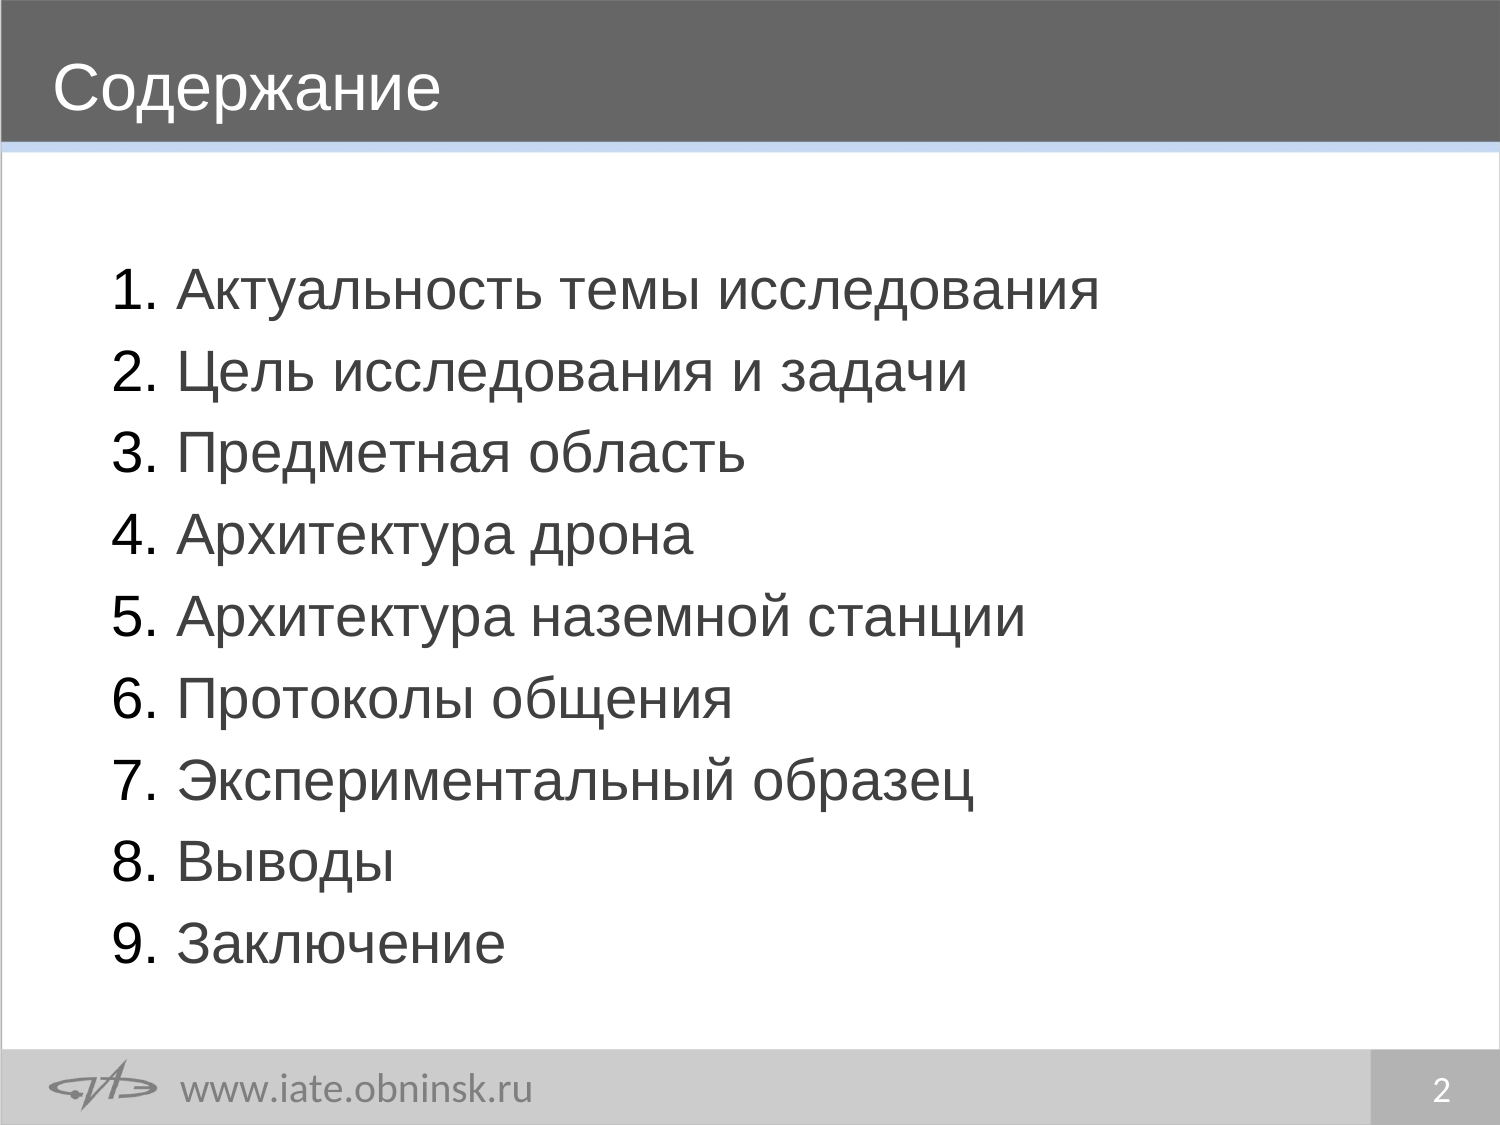

# Содержание
 Актуальность темы исследования
 Цель исследования и задачи
 Предметная область
 Архитектура дрона
 Архитектура наземной станции
 Протоколы общения
 Экспериментальный образец
 Выводы
 Заключение
2